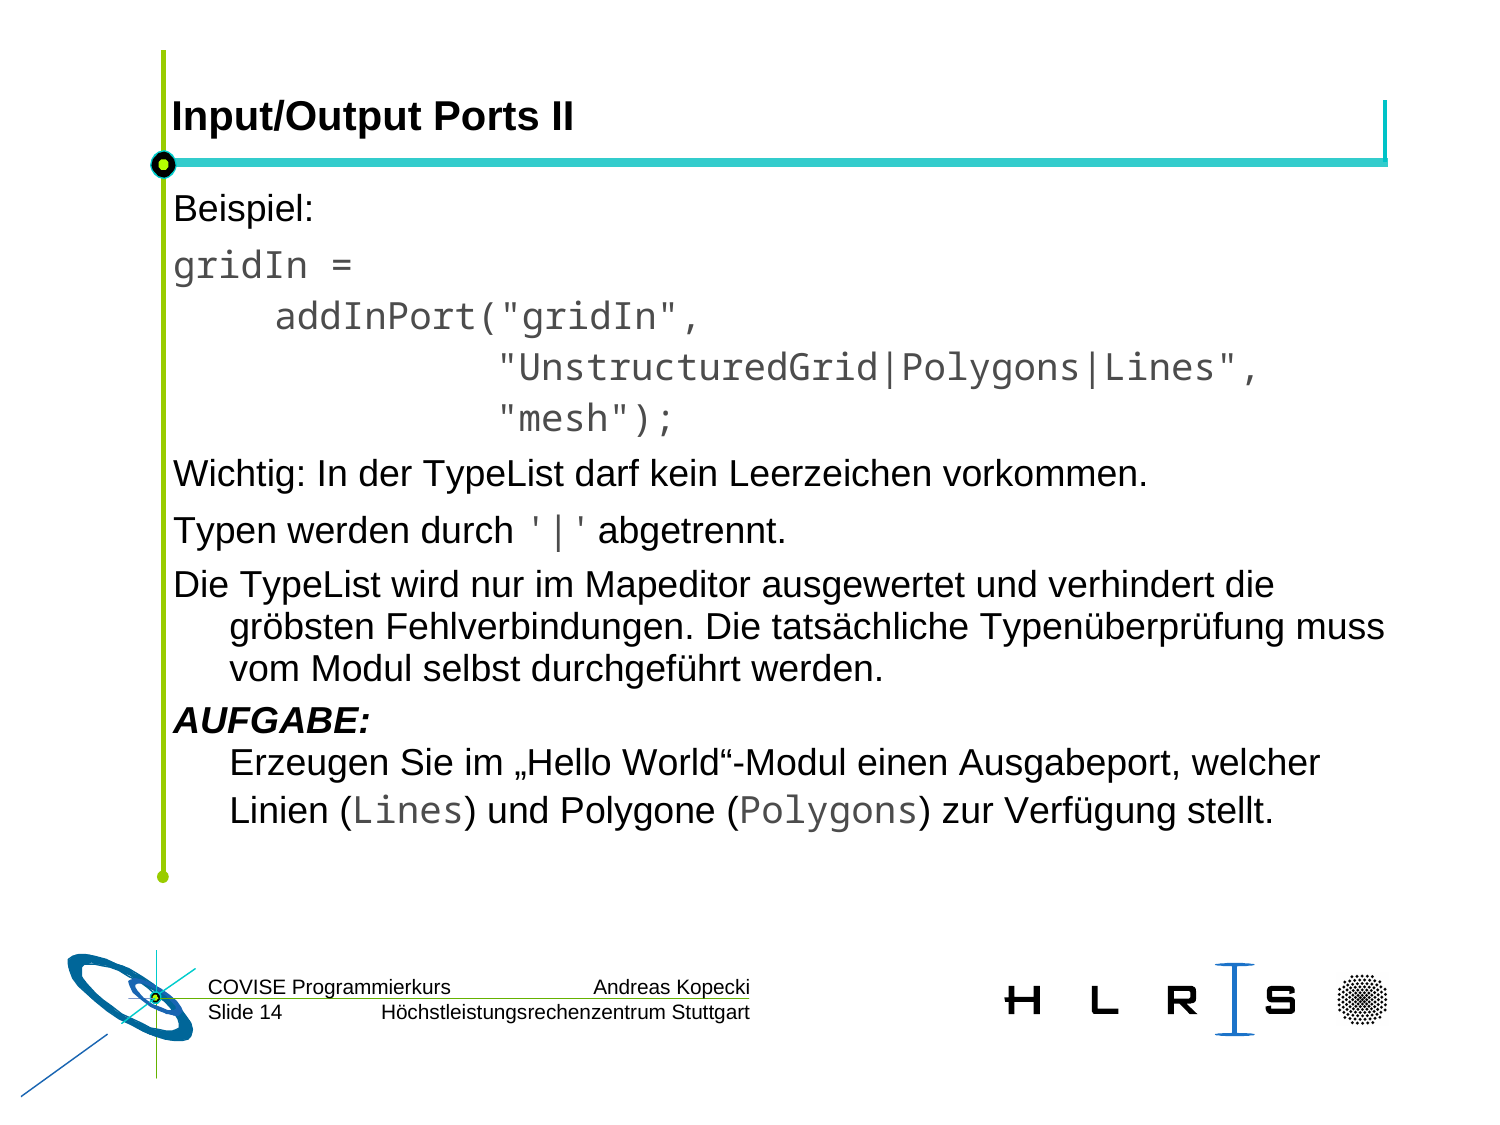

# Input/Output Ports II
Beispiel:
gridIn =
 addInPort("gridIn",
	"UnstructuredGrid|Polygons|Lines",
	"mesh");
Wichtig: In der TypeList darf kein Leerzeichen vorkommen.
Typen werden durch '|' abgetrennt.
Die TypeList wird nur im Mapeditor ausgewertet und verhindert die gröbsten Fehlverbindungen. Die tatsächliche Typenüberprüfung muss vom Modul selbst durchgeführt werden.
AUFGABE:
Erzeugen Sie im „Hello World“-Modul einen Ausgabeport, welcher Linien (Lines) und Polygone (Polygons) zur Verfügung stellt.
COVISE Programmierkurs
14